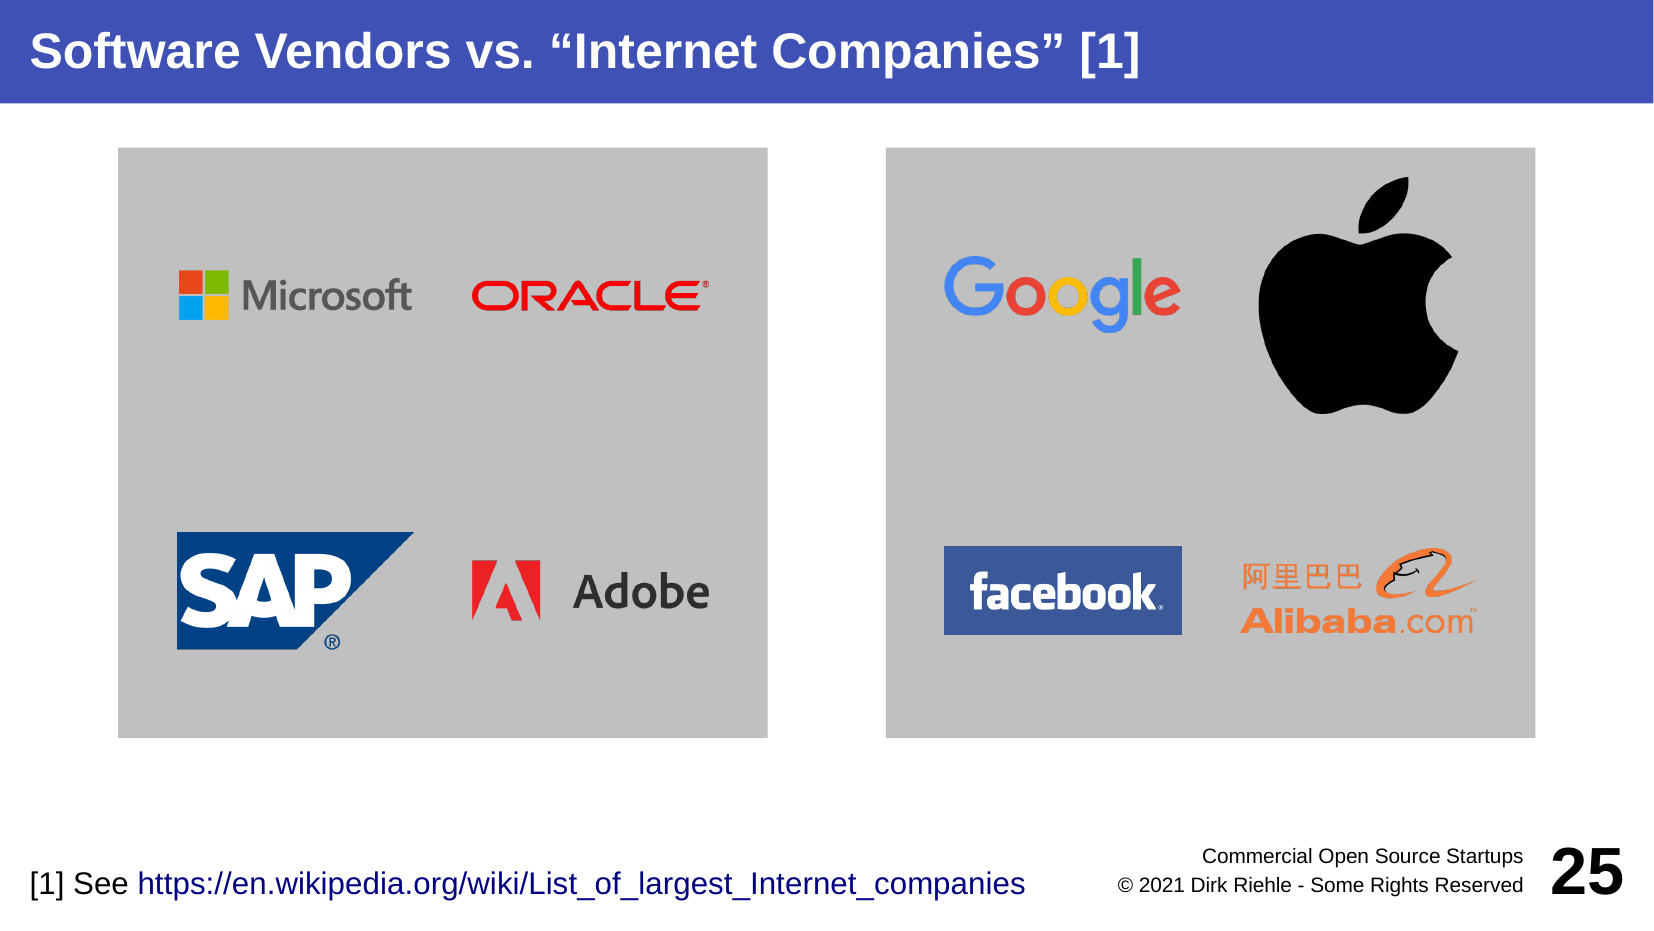

# Software Vendors vs. “Internet Companies” [1]
[1] See https://en.wikipedia.org/wiki/List_of_largest_Internet_companies
Commercial Open Source Startups
25
© 2021 Dirk Riehle - Some Rights Reserved